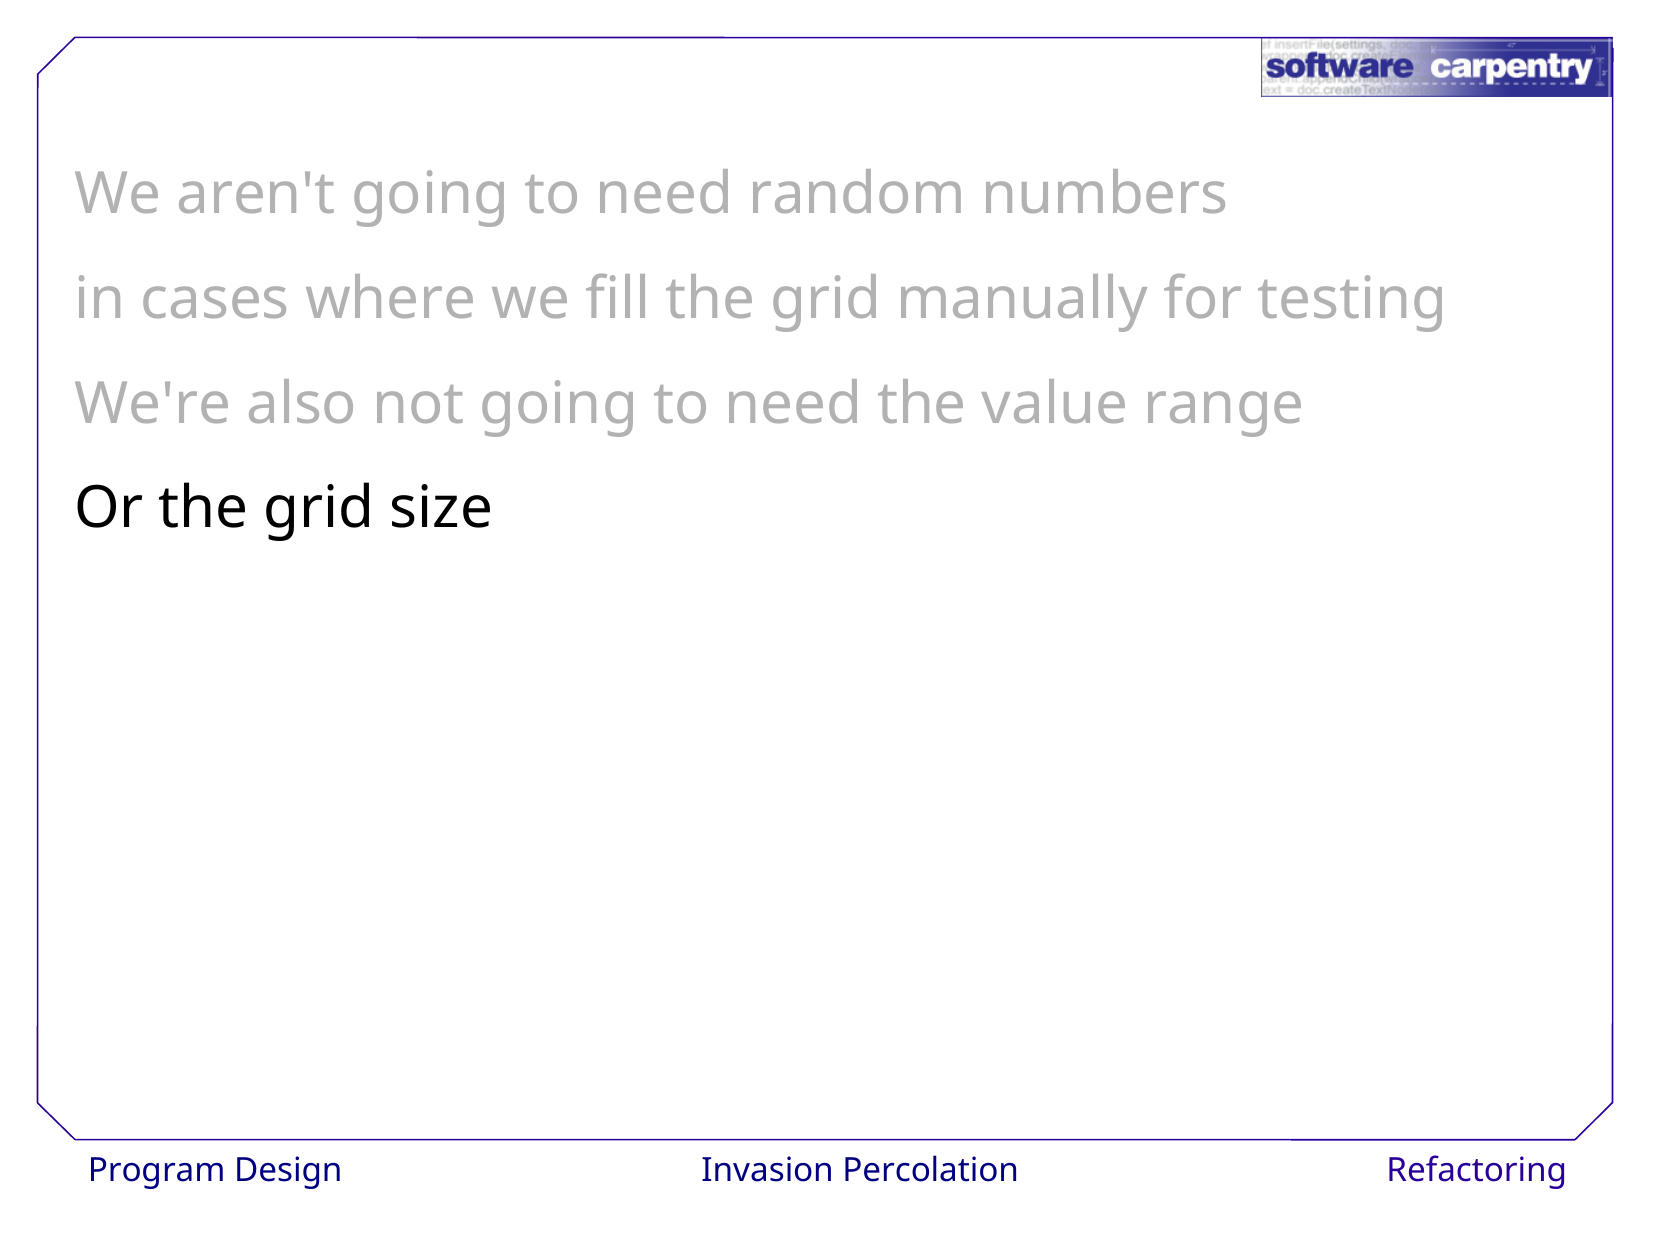

We aren't going to need random numbers
in cases where we fill the grid manually for testing
We're also not going to need the value range
Or the grid size